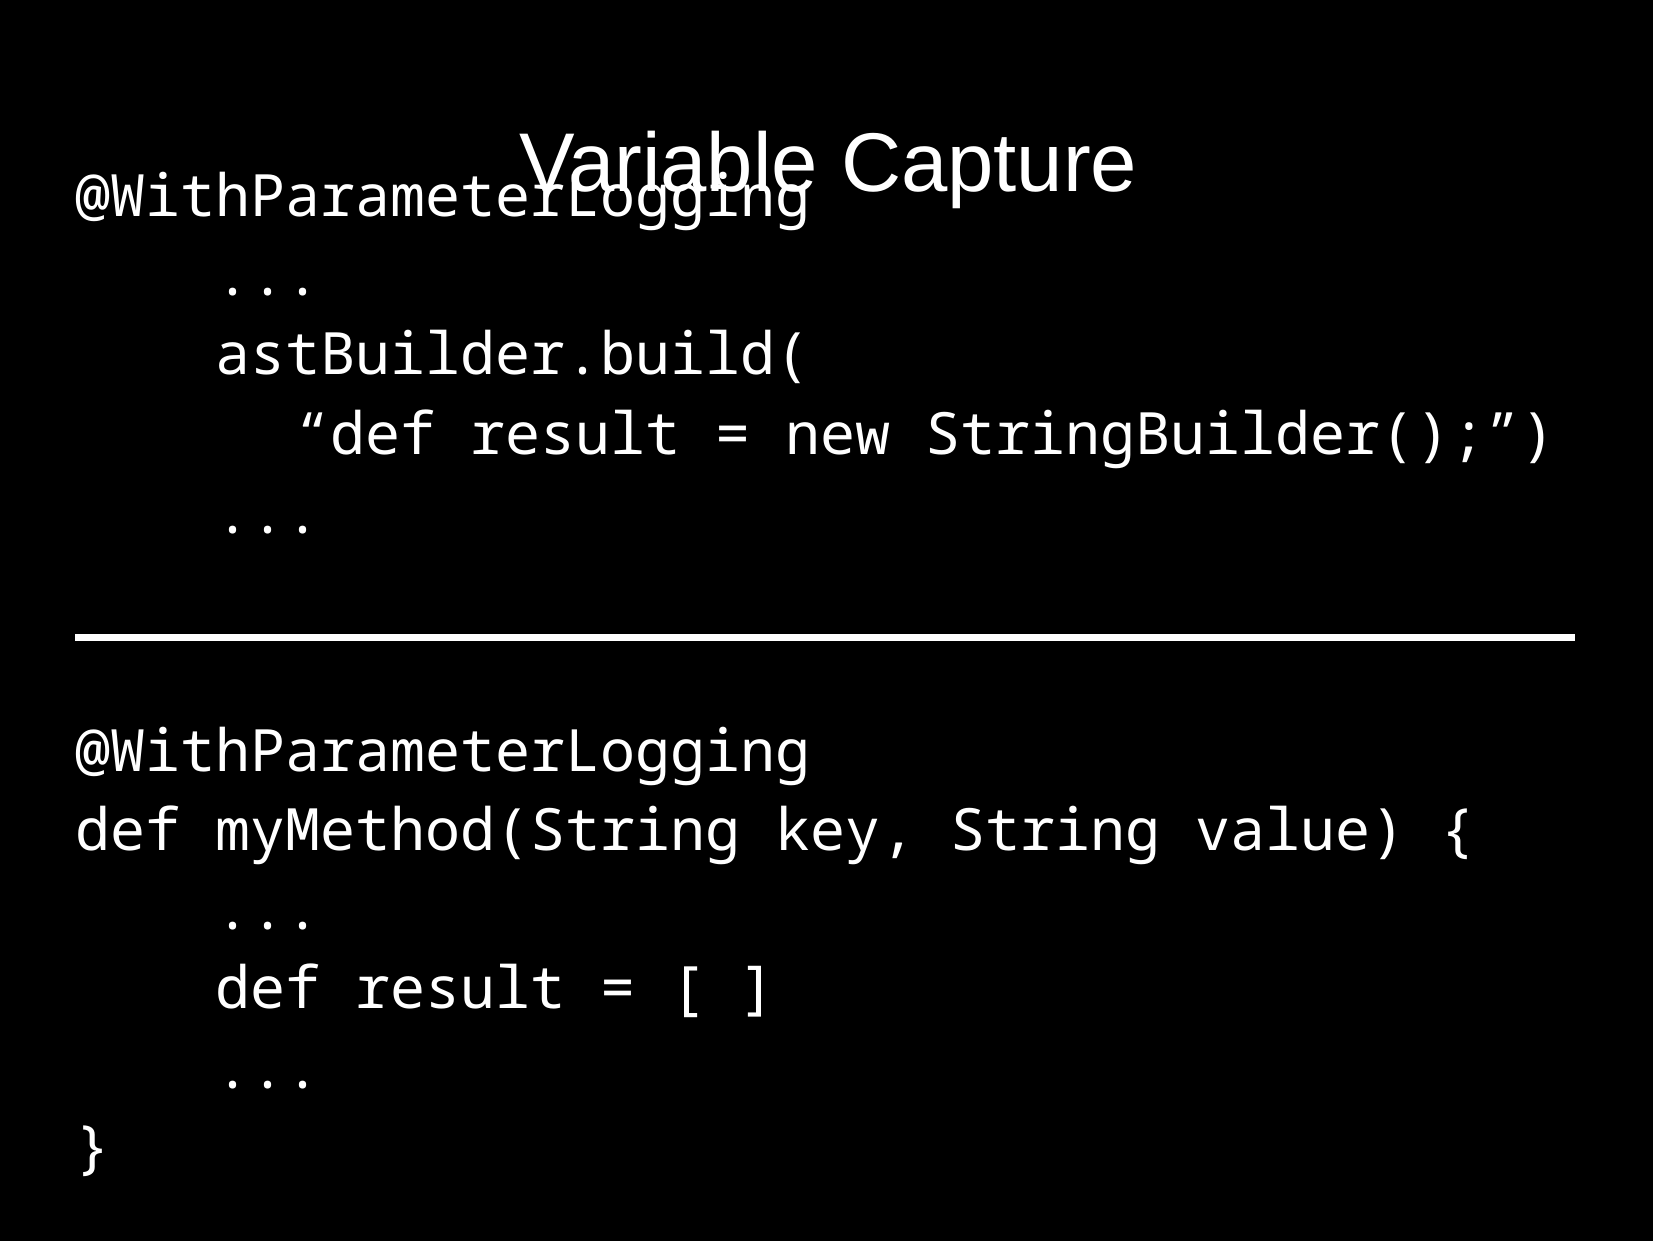

Variable Capture
@WithParameterLogging
 ...
 astBuilder.build(
		 “def result = new StringBuilder();”)
 ...
@WithParameterLogging
def myMethod(String key, String value) {
 ...
 def result = [ ]
 ...
}